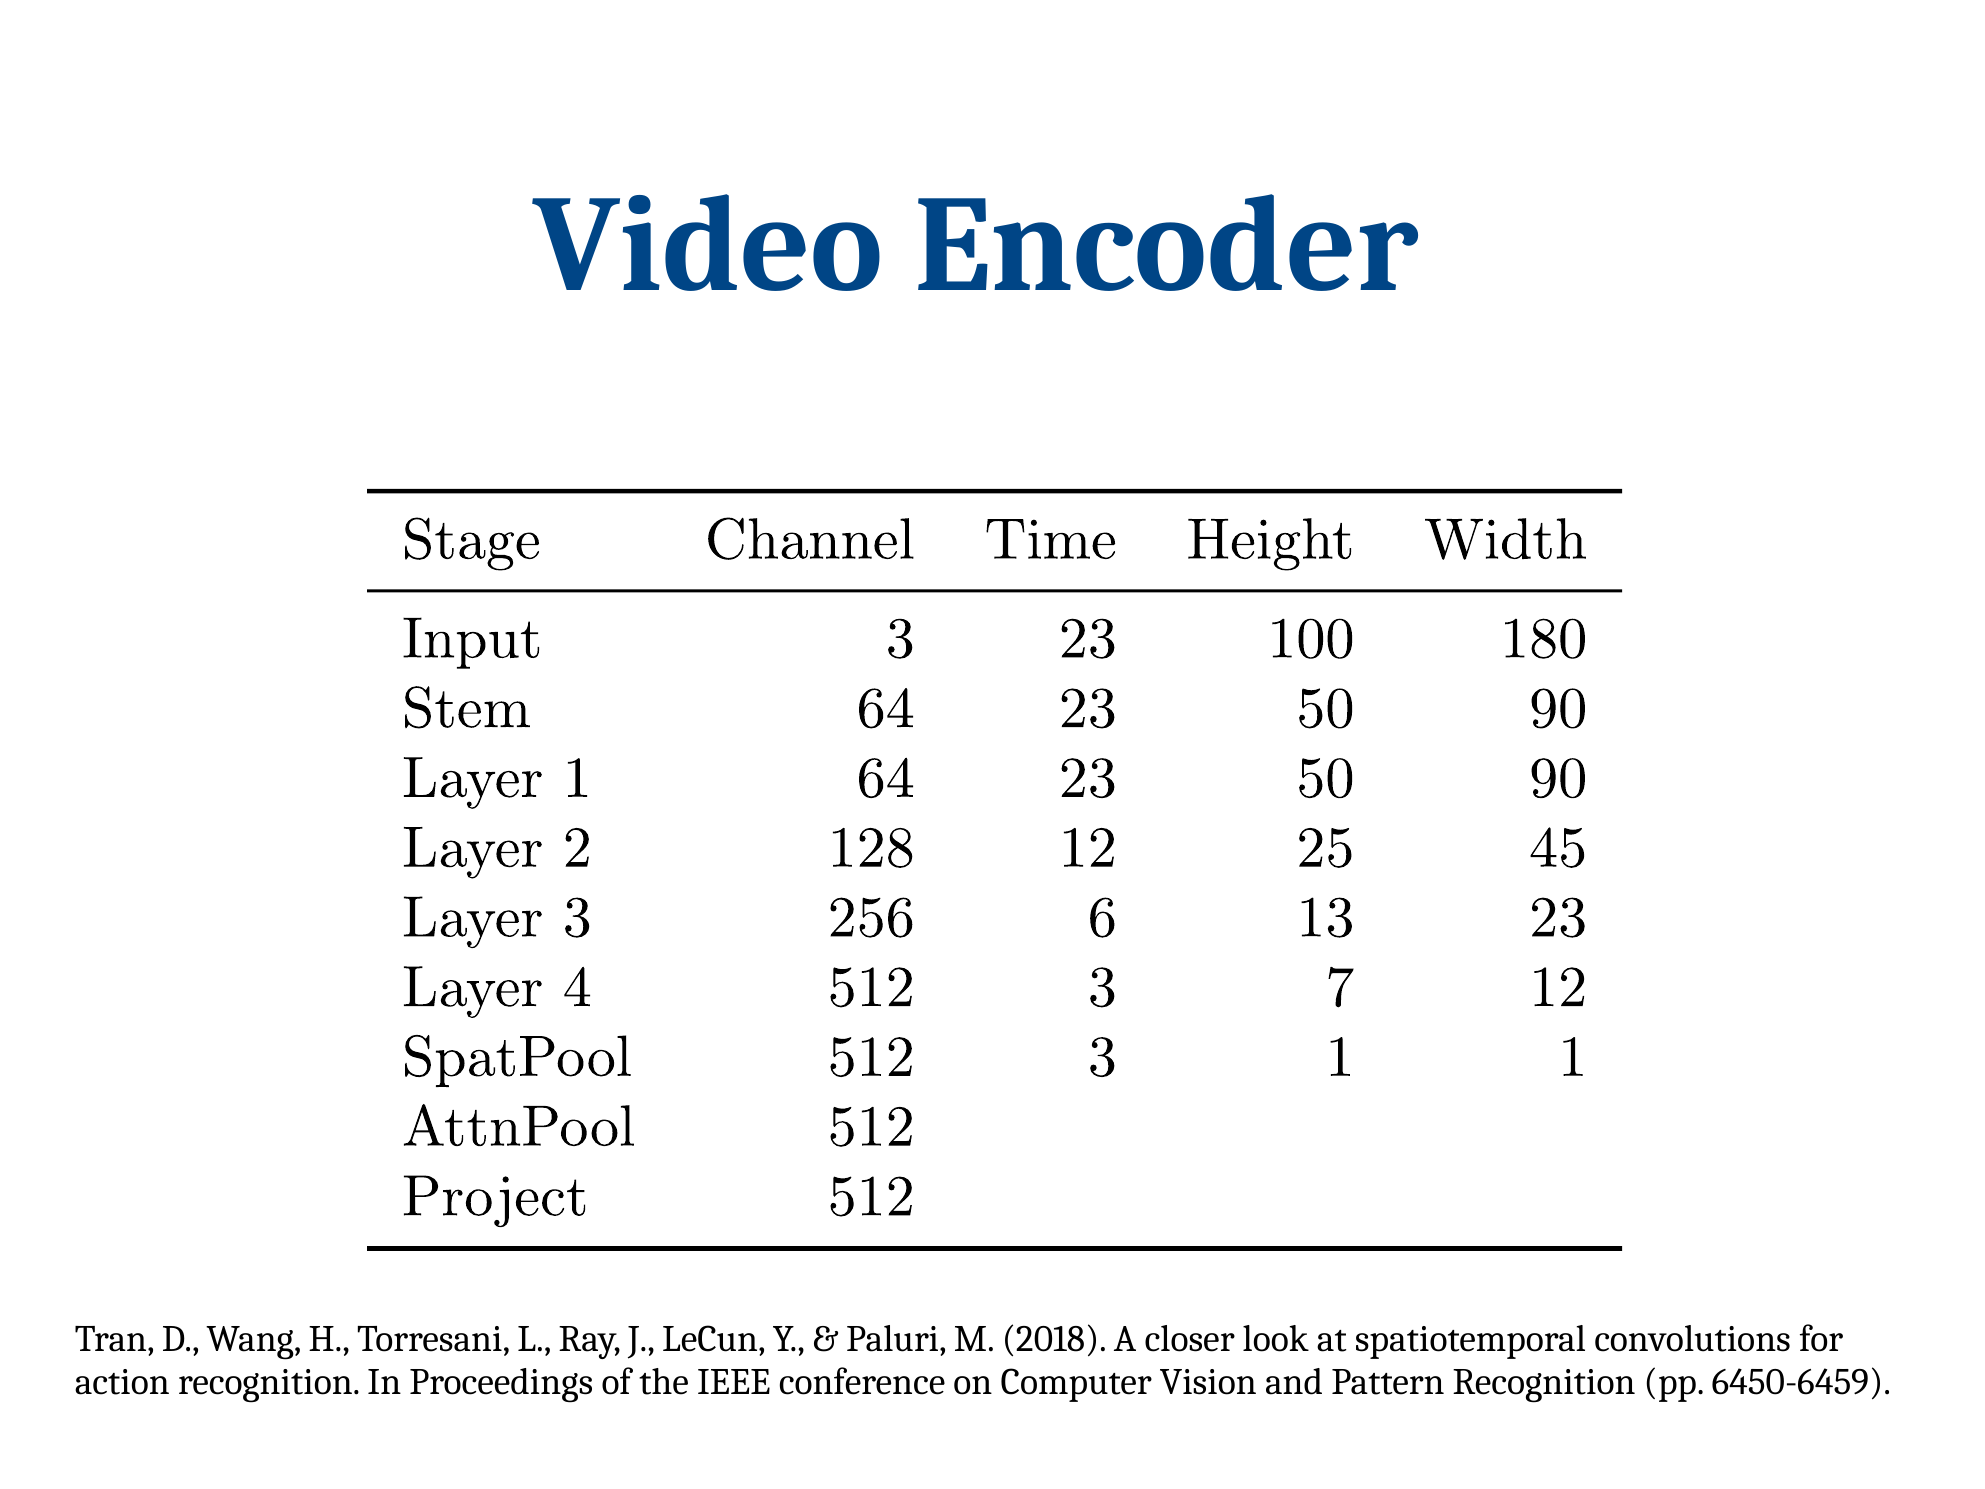

# Video Encoder
Tran, D., Wang, H., Torresani, L., Ray, J., LeCun, Y., & Paluri, M. (2018). A closer look at spatiotemporal convolutions for action recognition. In Proceedings of the IEEE conference on Computer Vision and Pattern Recognition (pp. 6450-6459).